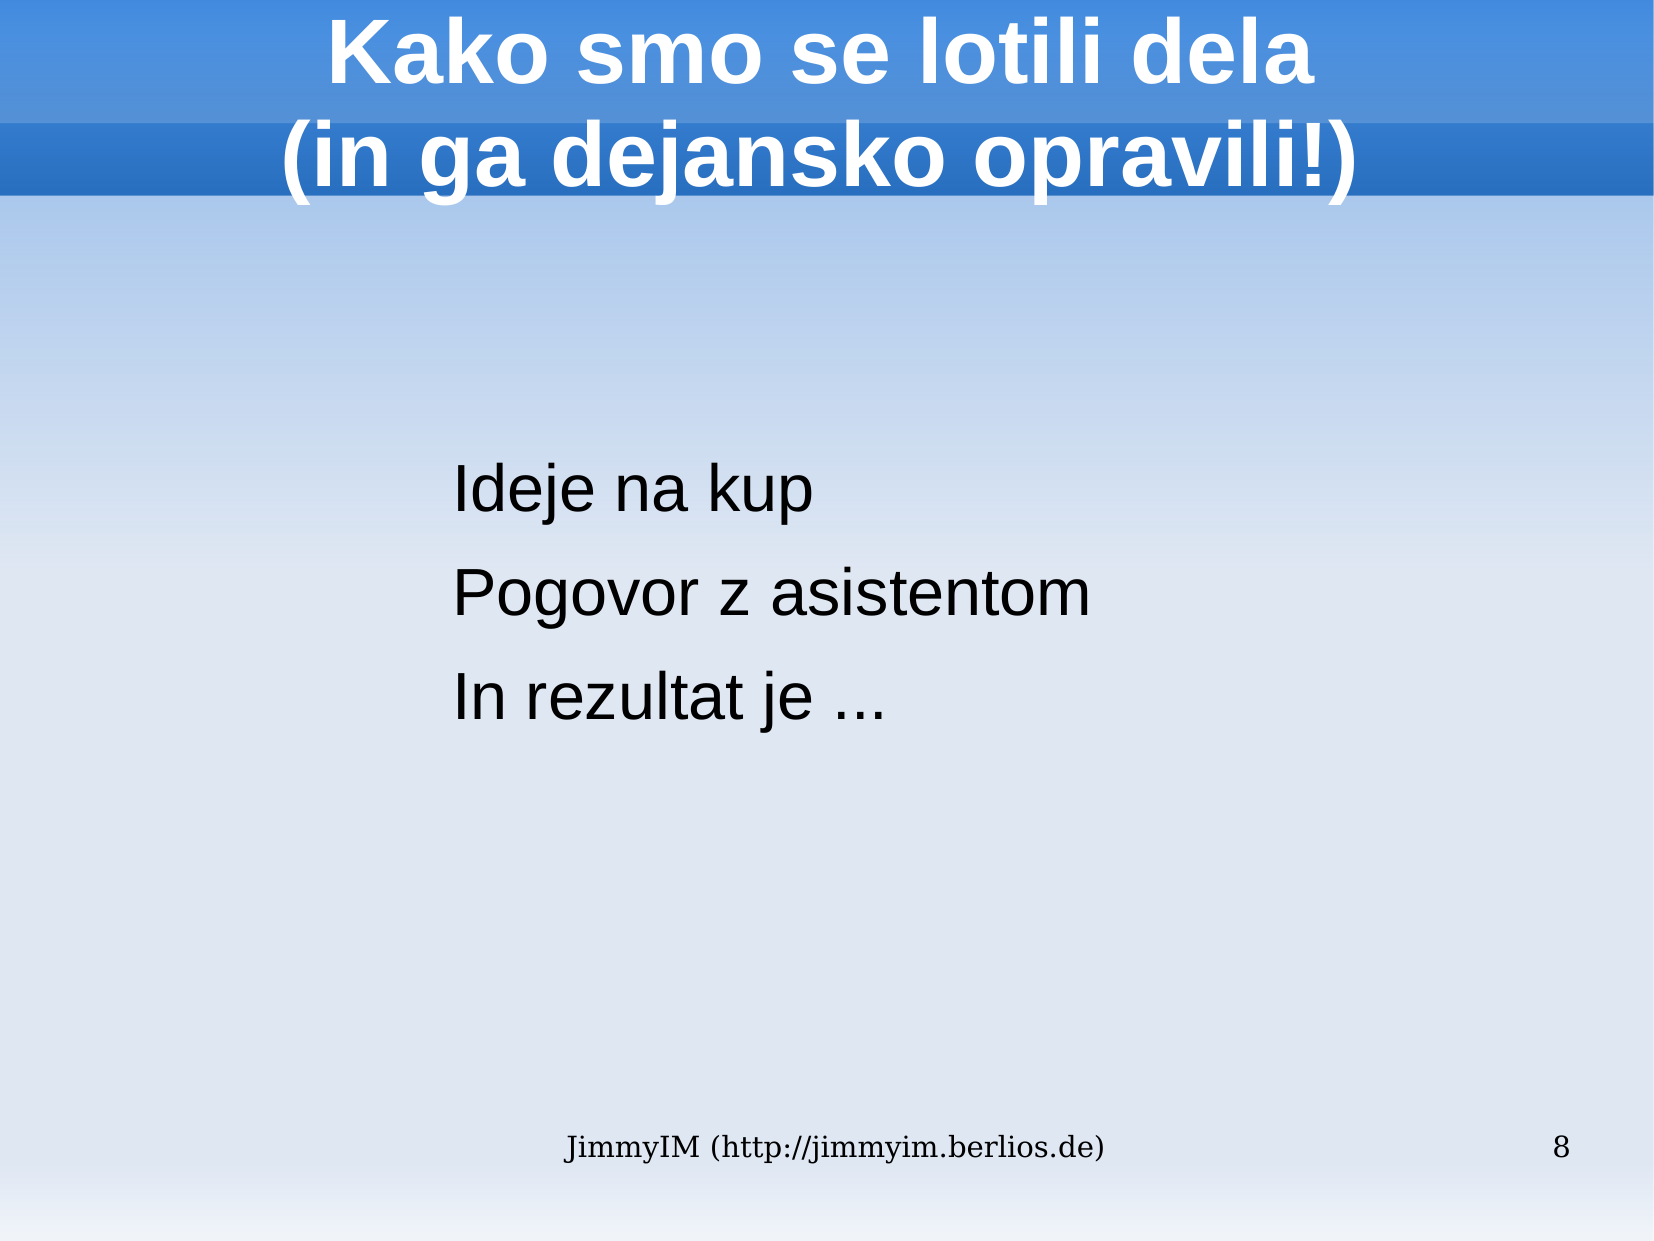

# Kako smo se lotili dela (in ga dejansko opravili!)
Ideje na kup
Pogovor z asistentom
In rezultat je ...
JimmyIM (http://jimmyim.berlios.de)
8